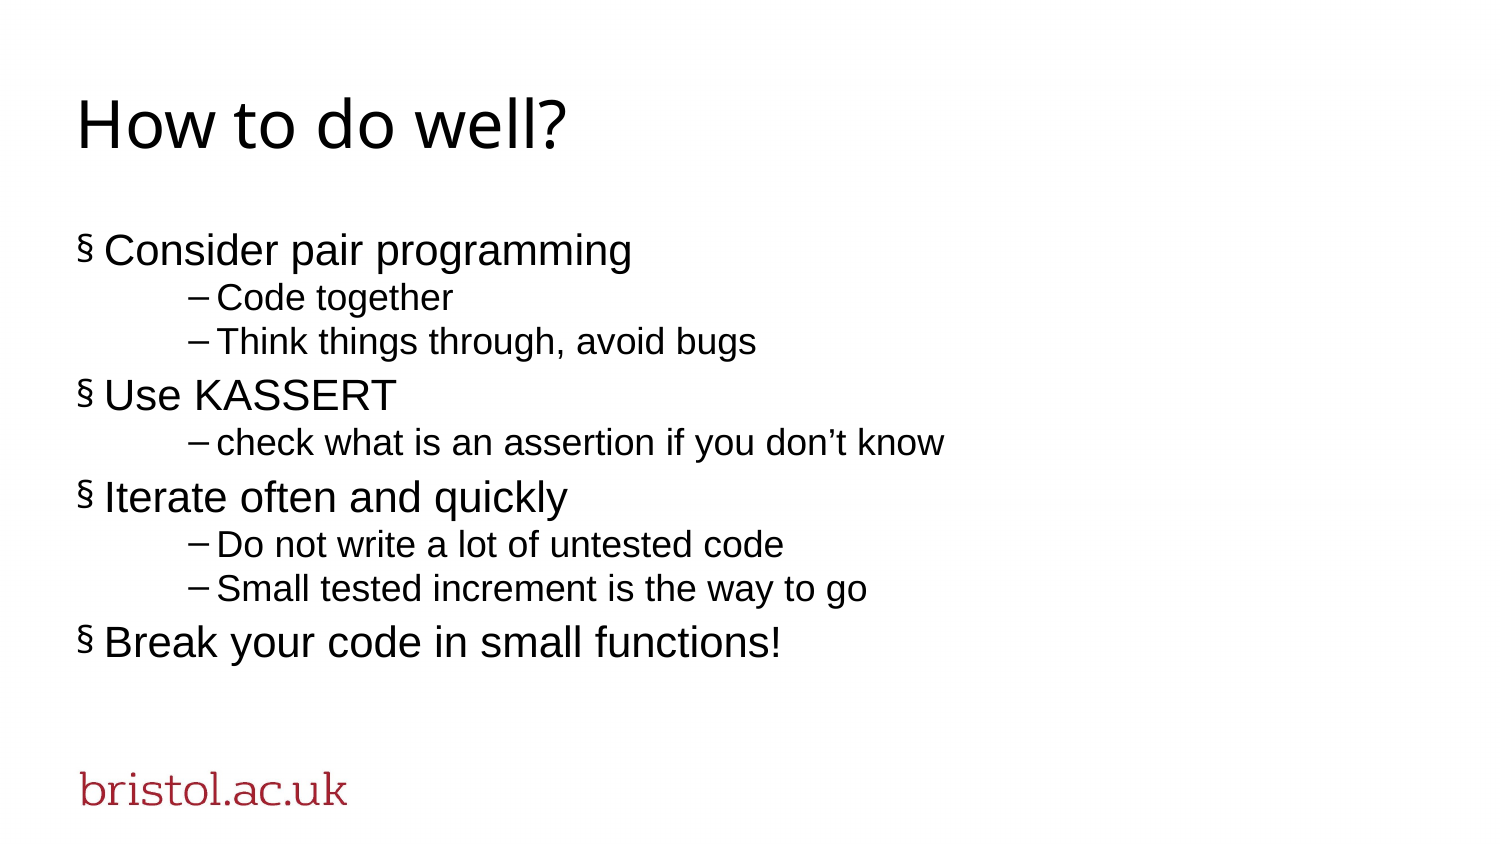

# How to do well?
Consider pair programming
Code together
Think things through, avoid bugs
Use KASSERT
check what is an assertion if you don’t know
Iterate often and quickly
Do not write a lot of untested code
Small tested increment is the way to go
Break your code in small functions!